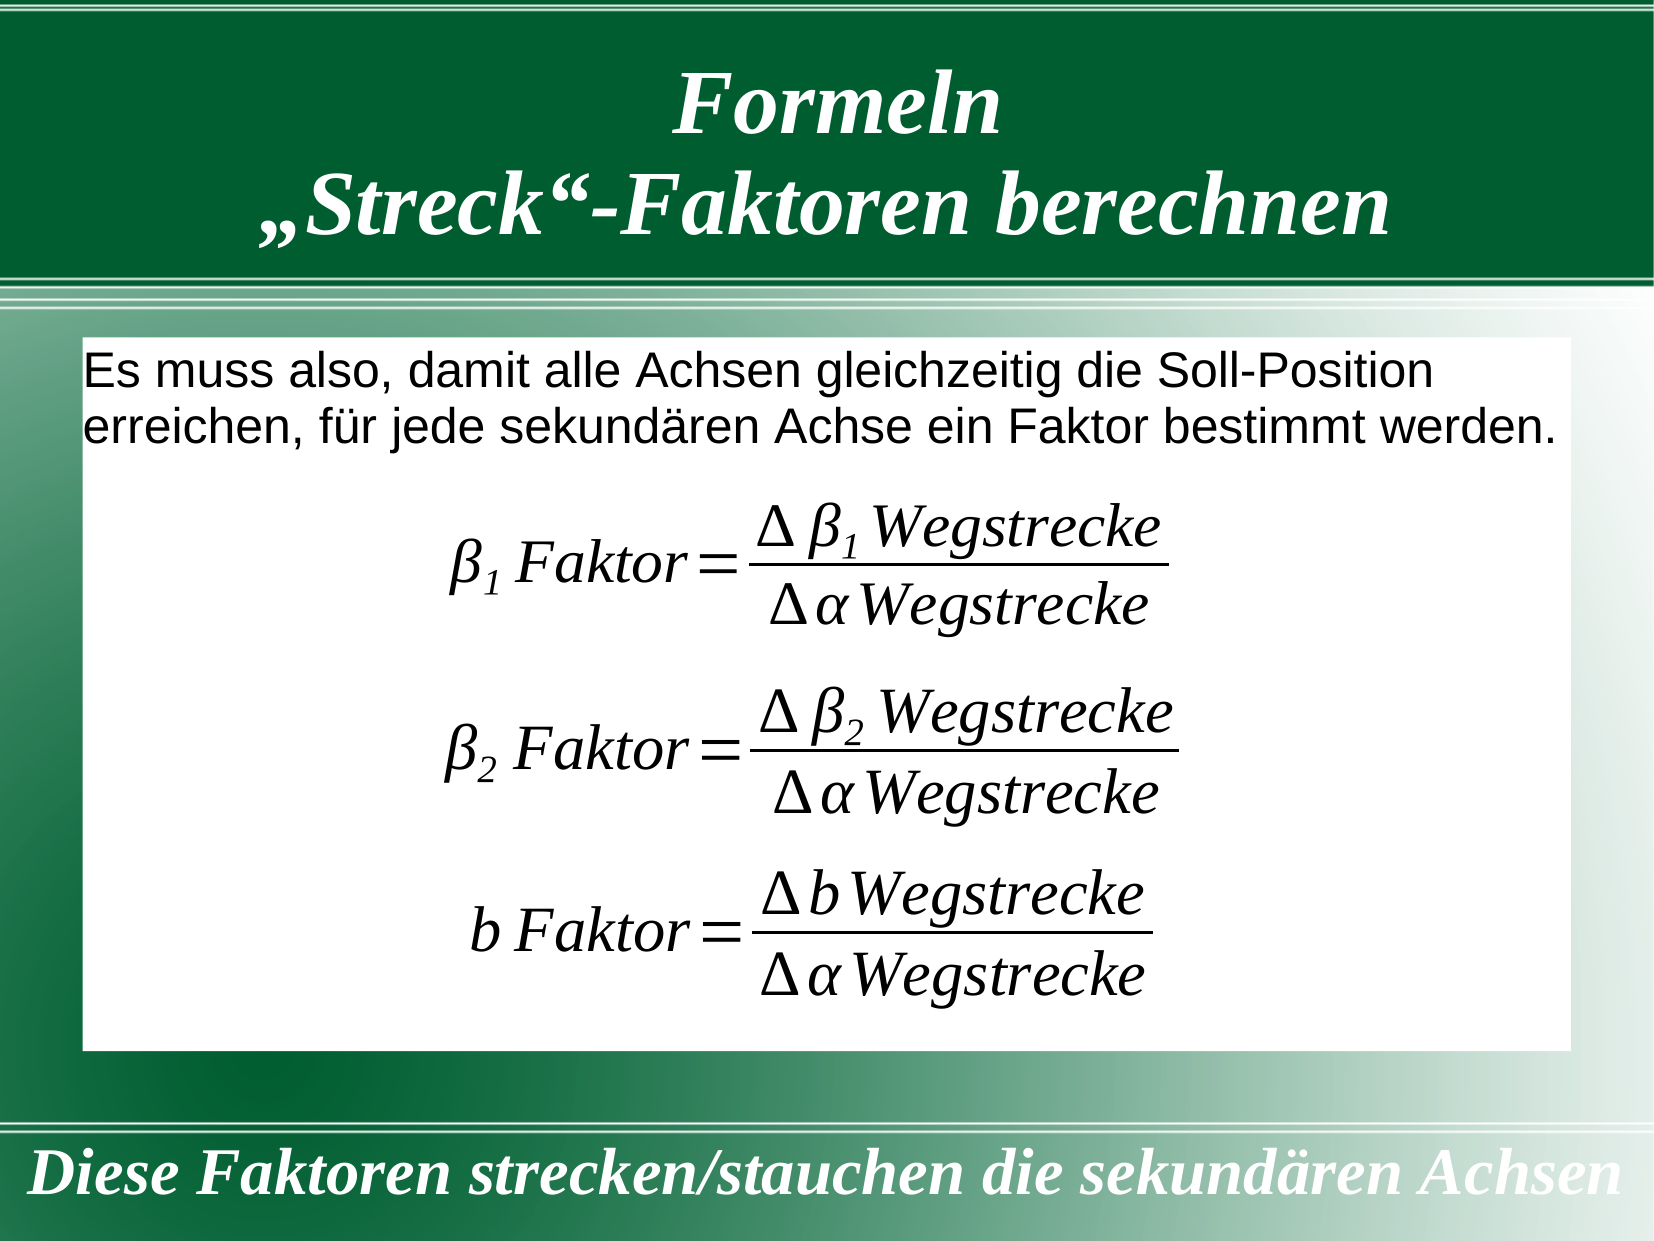

# Formeln „Streck“-Faktoren berechnen
Es muss also, damit alle Achsen gleichzeitig die Soll-Position erreichen, für jede sekundären Achse ein Faktor bestimmt werden.
Diese Faktoren strecken/stauchen die sekundären Achsen